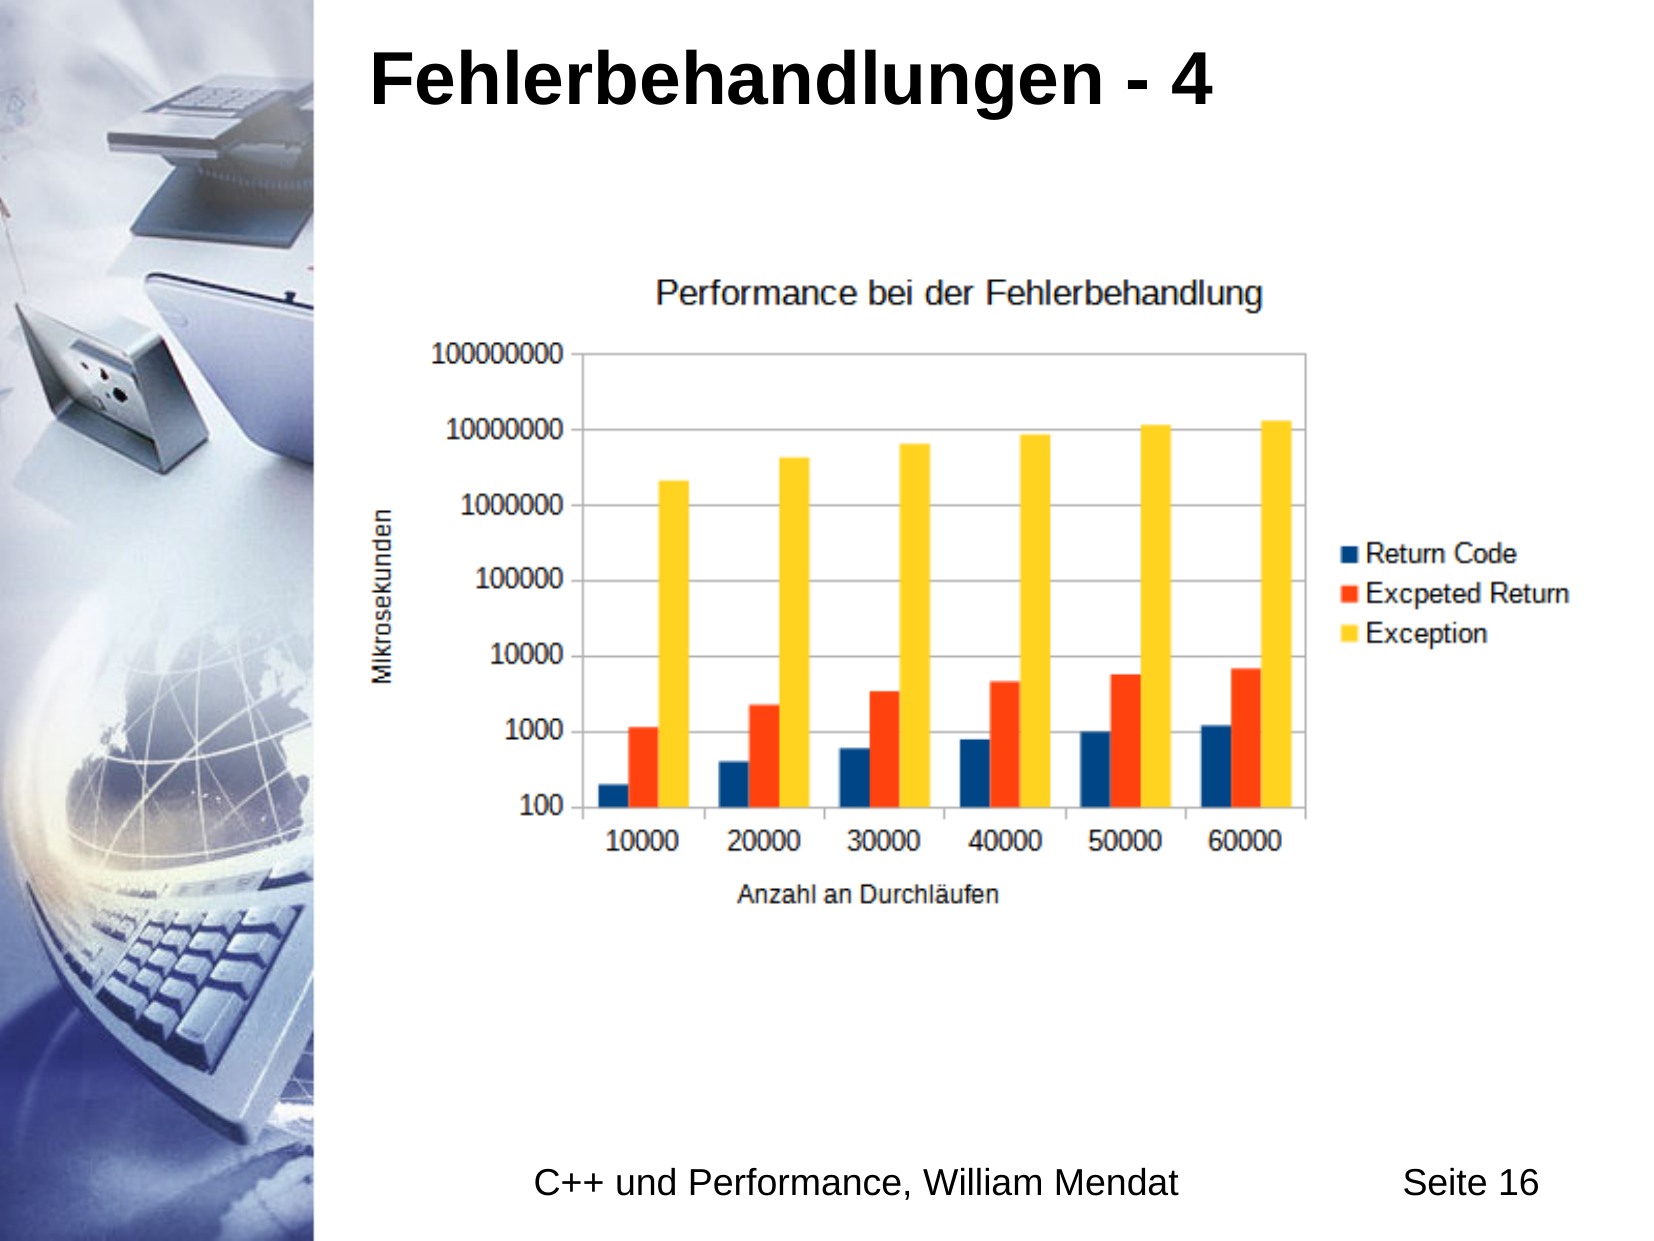

Fehlerbehandlungen - 4
C++ und Performance, William Mendat
Seite 16